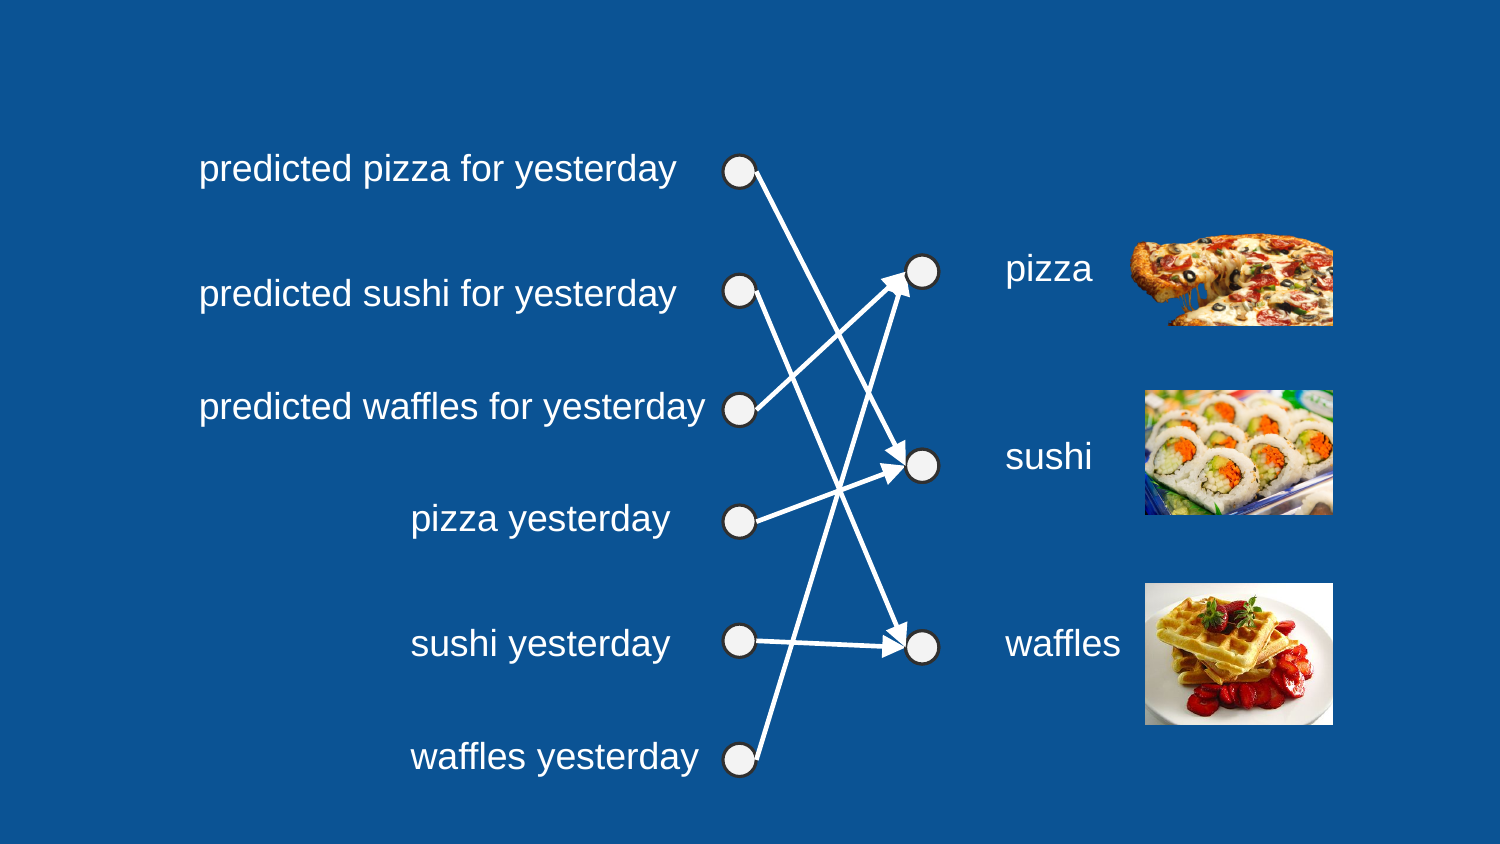

# What’s for dinner?
predicted pizza for yesterday
pizza
predicted sushi for yesterday
predicted waffles for yesterday
sushi
pizza yesterday
sushi yesterday
waffles
waffles yesterday